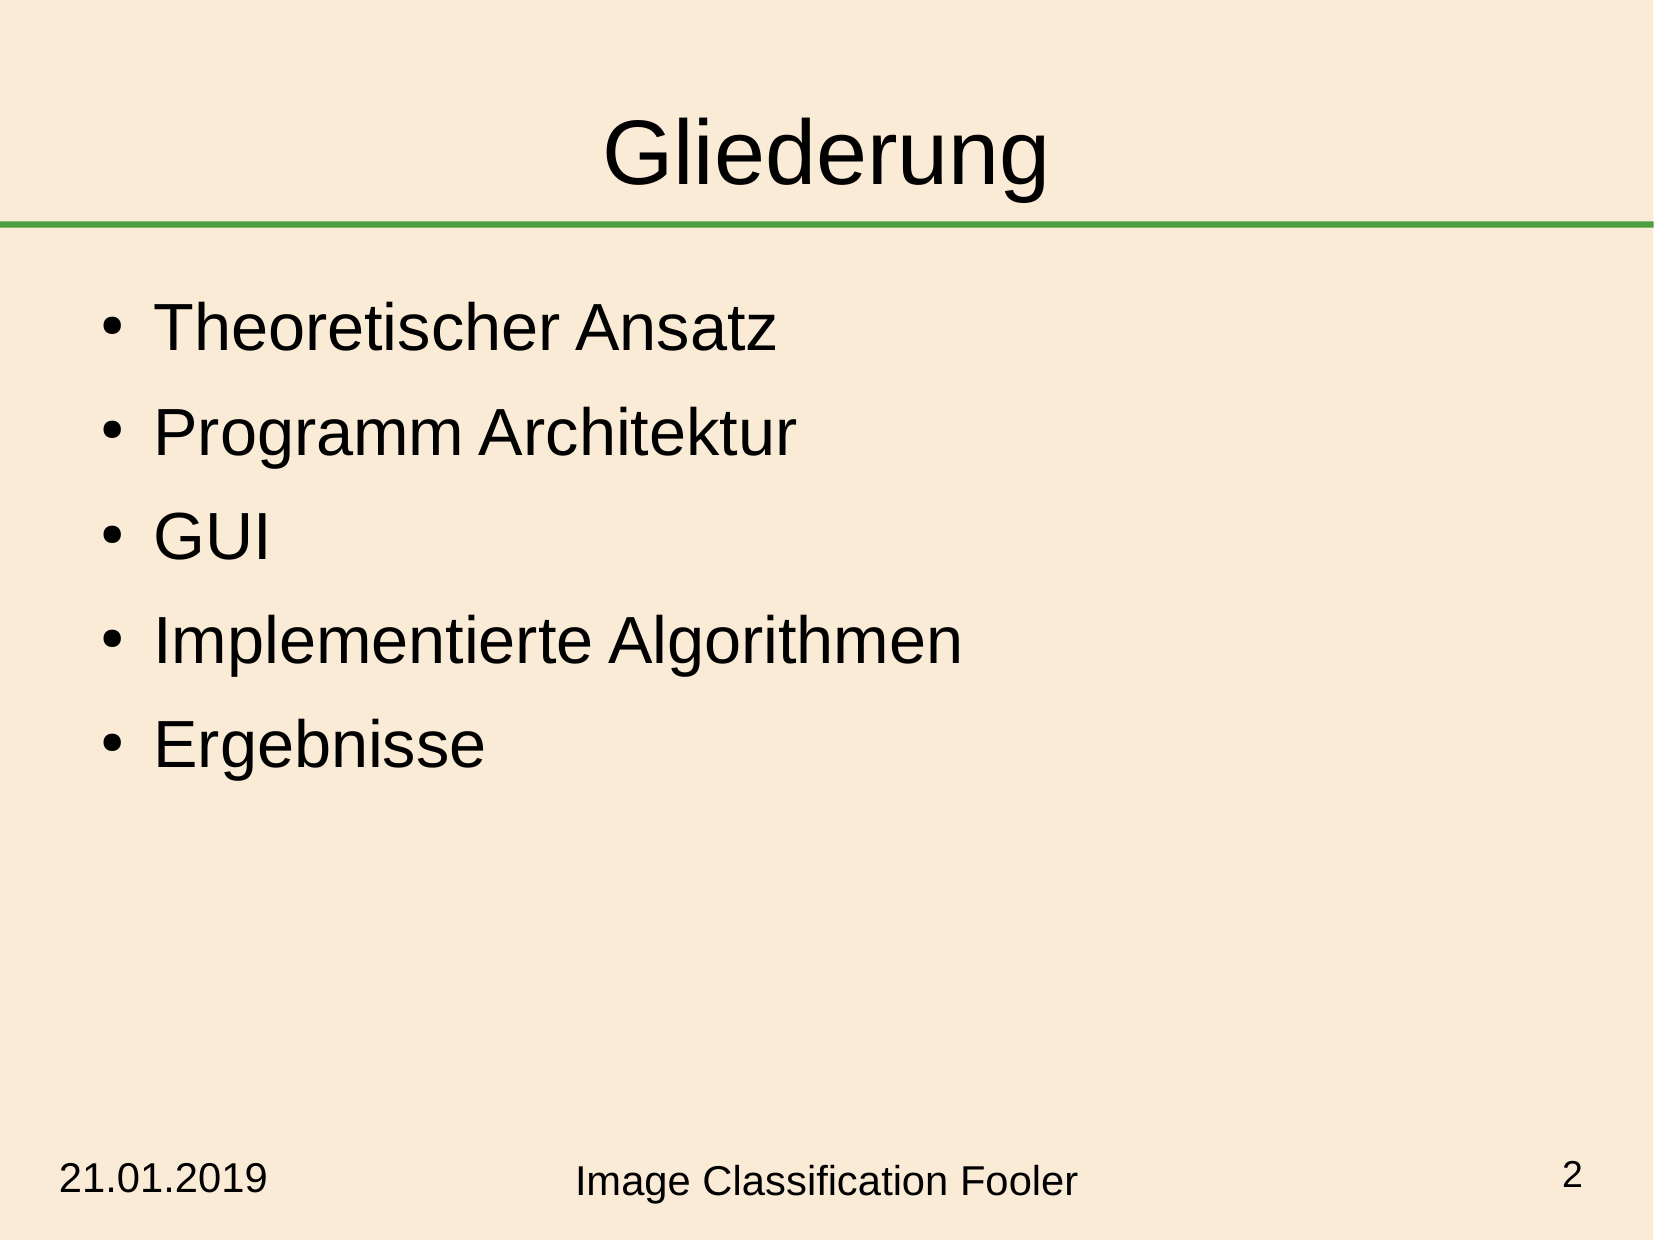

# Gliederung
Theoretischer Ansatz
Programm Architektur
GUI
Implementierte Algorithmen
Ergebnisse